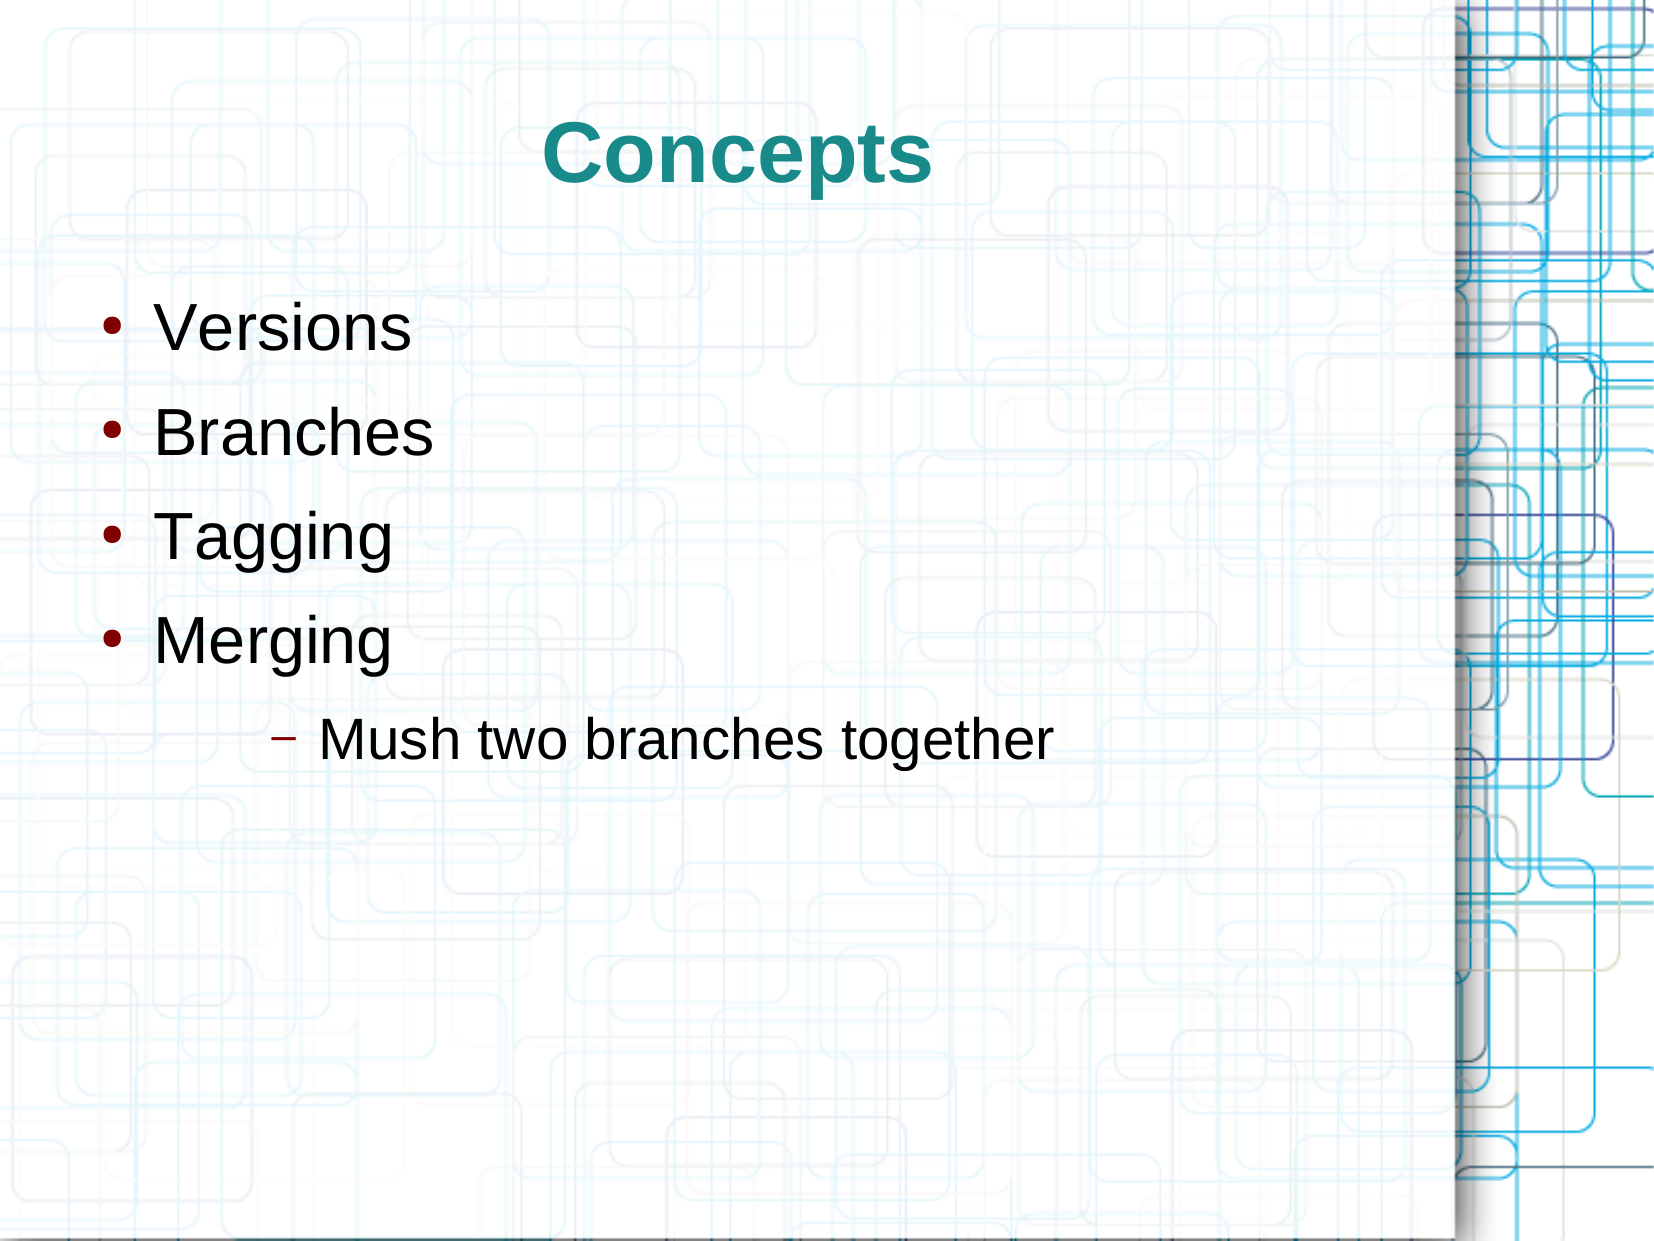

# Concepts
Versions
Branches
Tagging
Merging
Mush two branches together